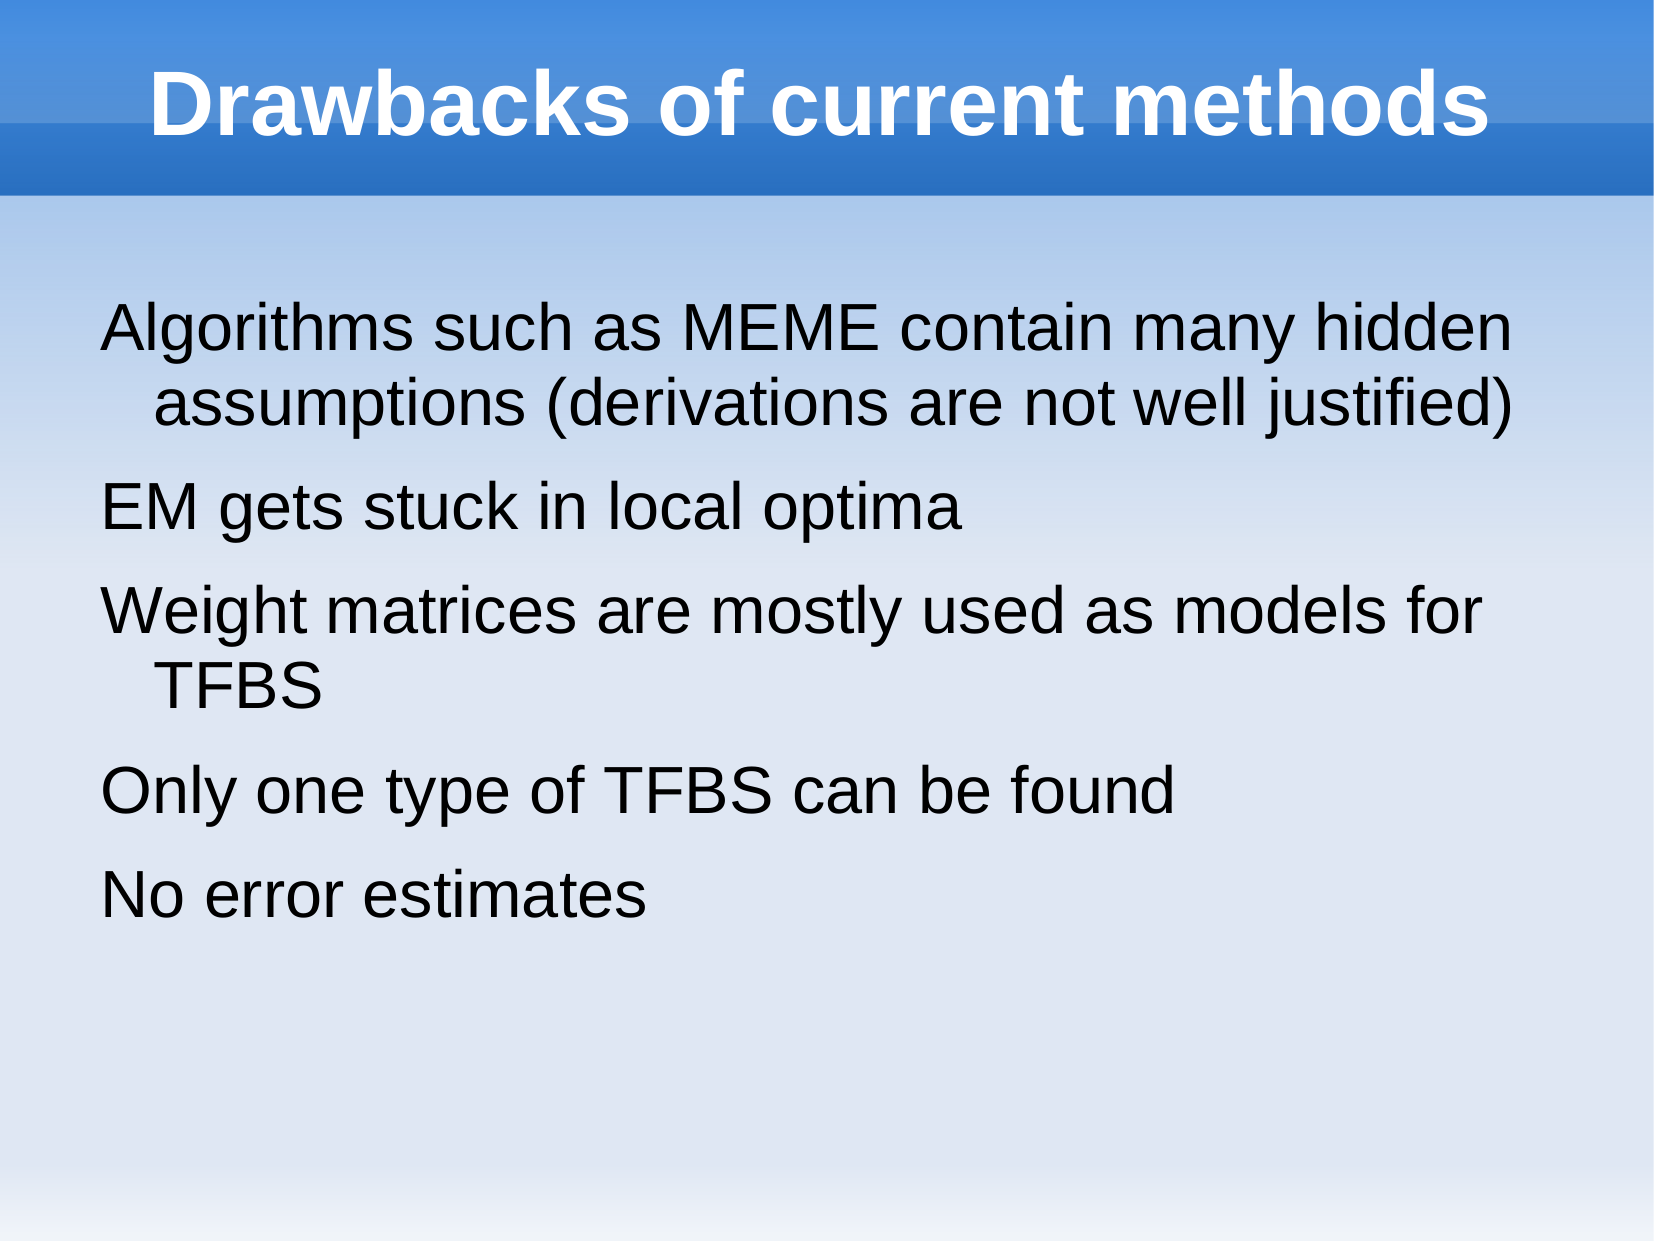

# Drawbacks of current methods
Algorithms such as MEME contain many hidden assumptions (derivations are not well justified)
EM gets stuck in local optima
Weight matrices are mostly used as models for TFBS
Only one type of TFBS can be found
No error estimates